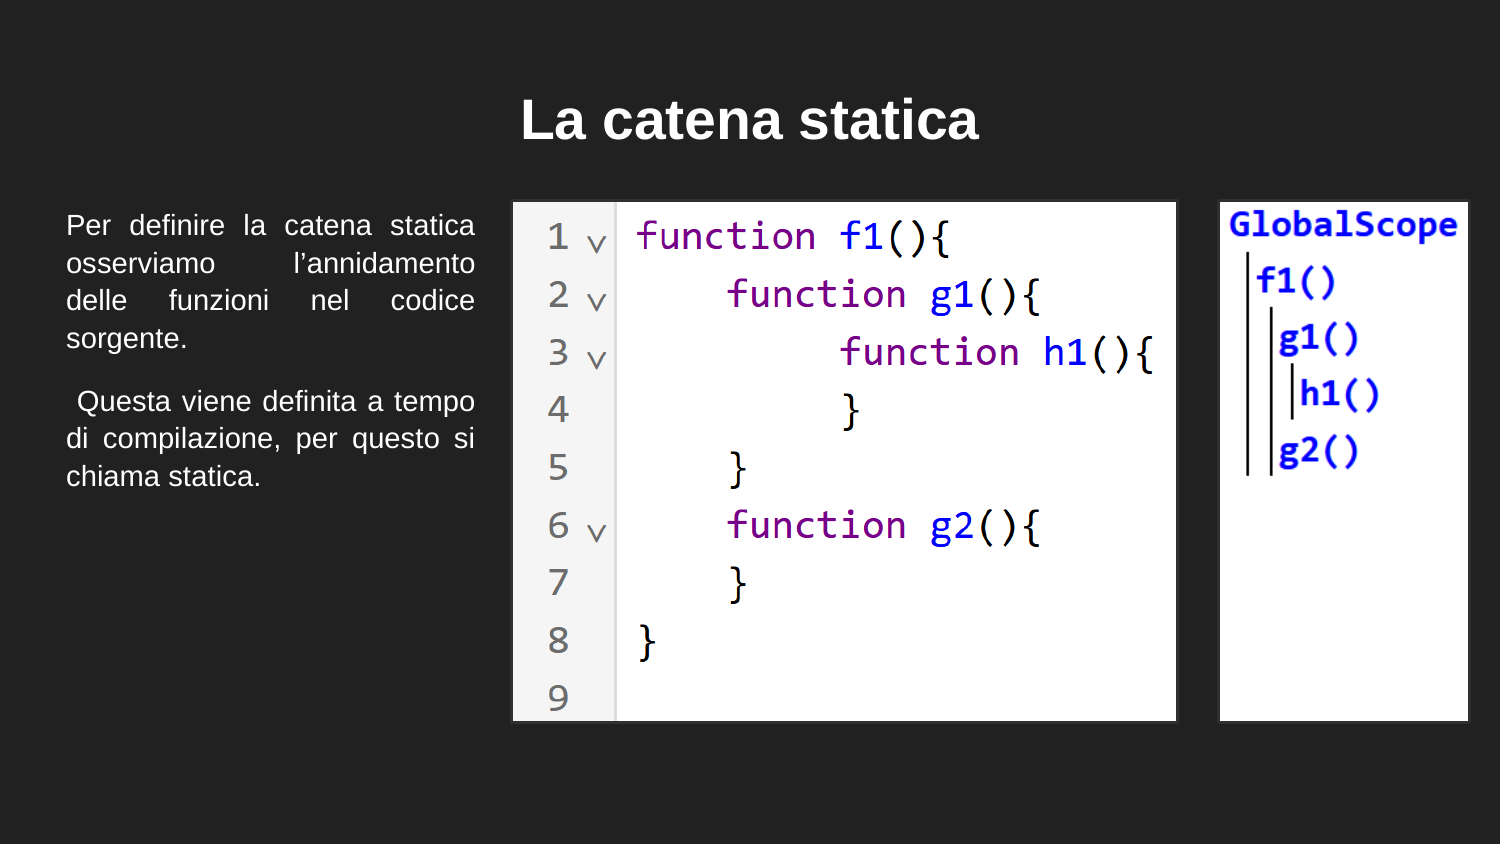

# La catena statica
Per definire la catena statica osserviamo l’annidamento delle funzioni nel codice sorgente.
 Questa viene definita a tempo di compilazione, per questo si chiama statica.